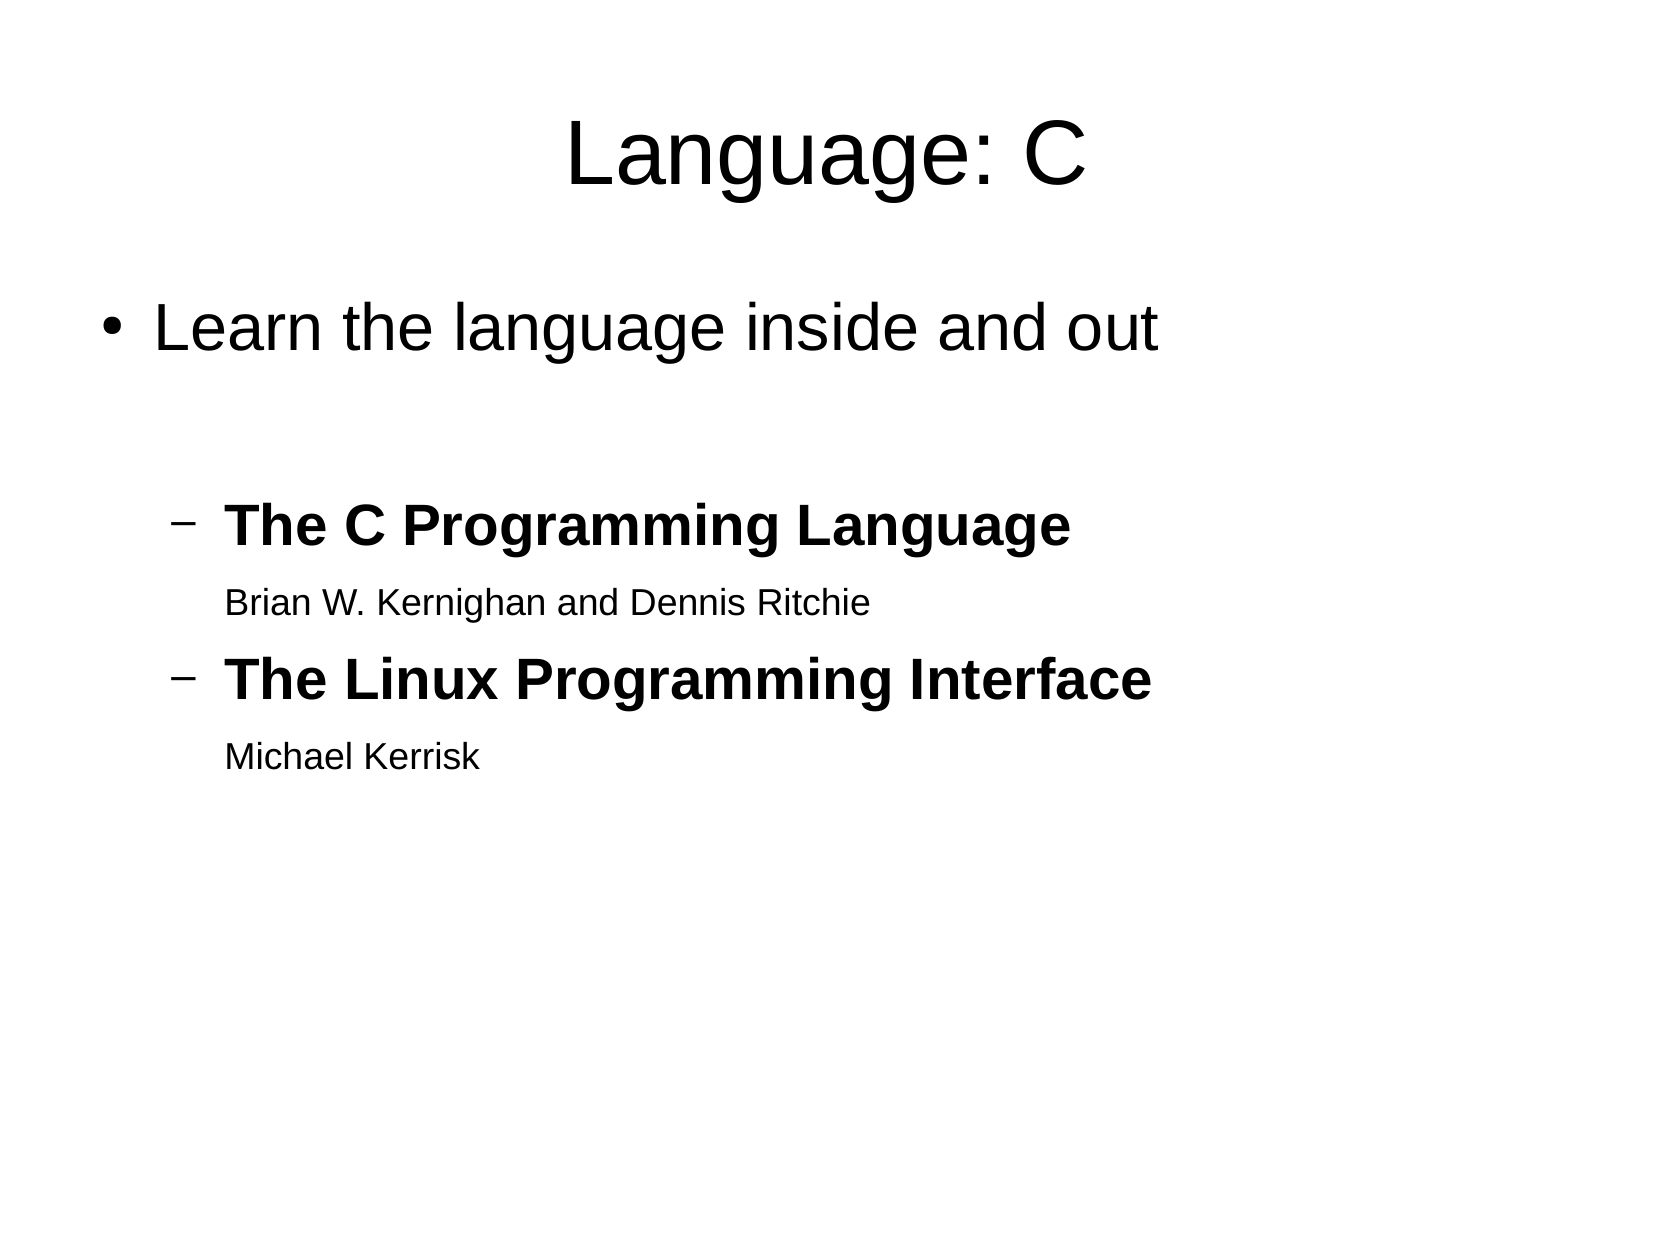

# Language: C
Learn the language inside and out
The C Programming Language
Brian W. Kernighan and Dennis Ritchie
The Linux Programming Interface
Michael Kerrisk